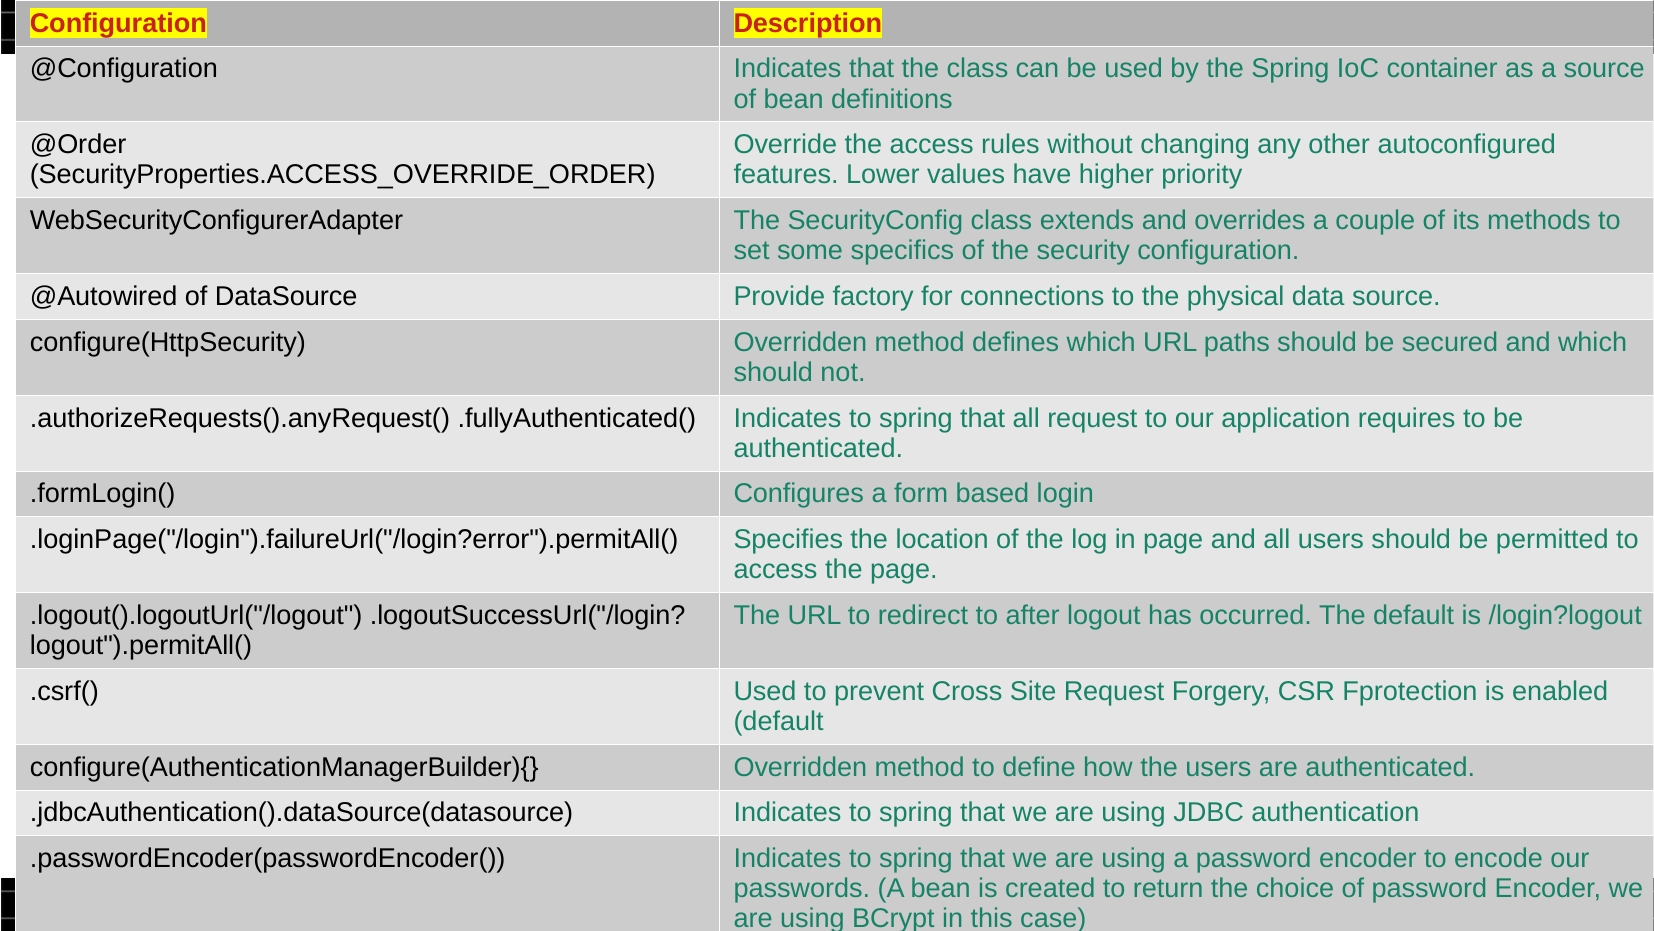

| Configuration | Description |
| --- | --- |
| @Configuration | Indicates that the class can be used by the Spring IoC container as a source of bean definitions |
| @Order (SecurityProperties.ACCESS\_OVERRIDE\_ORDER) | Override the access rules without changing any other autoconfigured features. Lower values have higher priority |
| WebSecurityConfigurerAdapter | The SecurityConfig class extends and overrides a couple of its methods to set some specifics of the security configuration. |
| @Autowired of DataSource | Provide factory for connections to the physical data source. |
| configure(HttpSecurity) | Overridden method defines which URL paths should be secured and which should not. |
| .authorizeRequests().anyRequest() .fullyAuthenticated() | Indicates to spring that all request to our application requires to be authenticated. |
| .formLogin() | Configures a form based login |
| .loginPage("/login").failureUrl("/login?error").permitAll() | Specifies the location of the log in page and all users should be permitted to access the page. |
| .logout().logoutUrl("/logout") .logoutSuccessUrl("/login?logout").permitAll() | The URL to redirect to after logout has occurred. The default is /login?logout |
| .csrf() | Used to prevent Cross Site Request Forgery, CSR Fprotection is enabled (default |
| configure(AuthenticationManagerBuilder){} | Overridden method to define how the users are authenticated. |
| .jdbcAuthentication().dataSource(datasource) | Indicates to spring that we are using JDBC authentication |
| .passwordEncoder(passwordEncoder()) | Indicates to spring that we are using a password encoder to encode our passwords. (A bean is created to return the choice of password Encoder, we are using BCrypt in this case) |